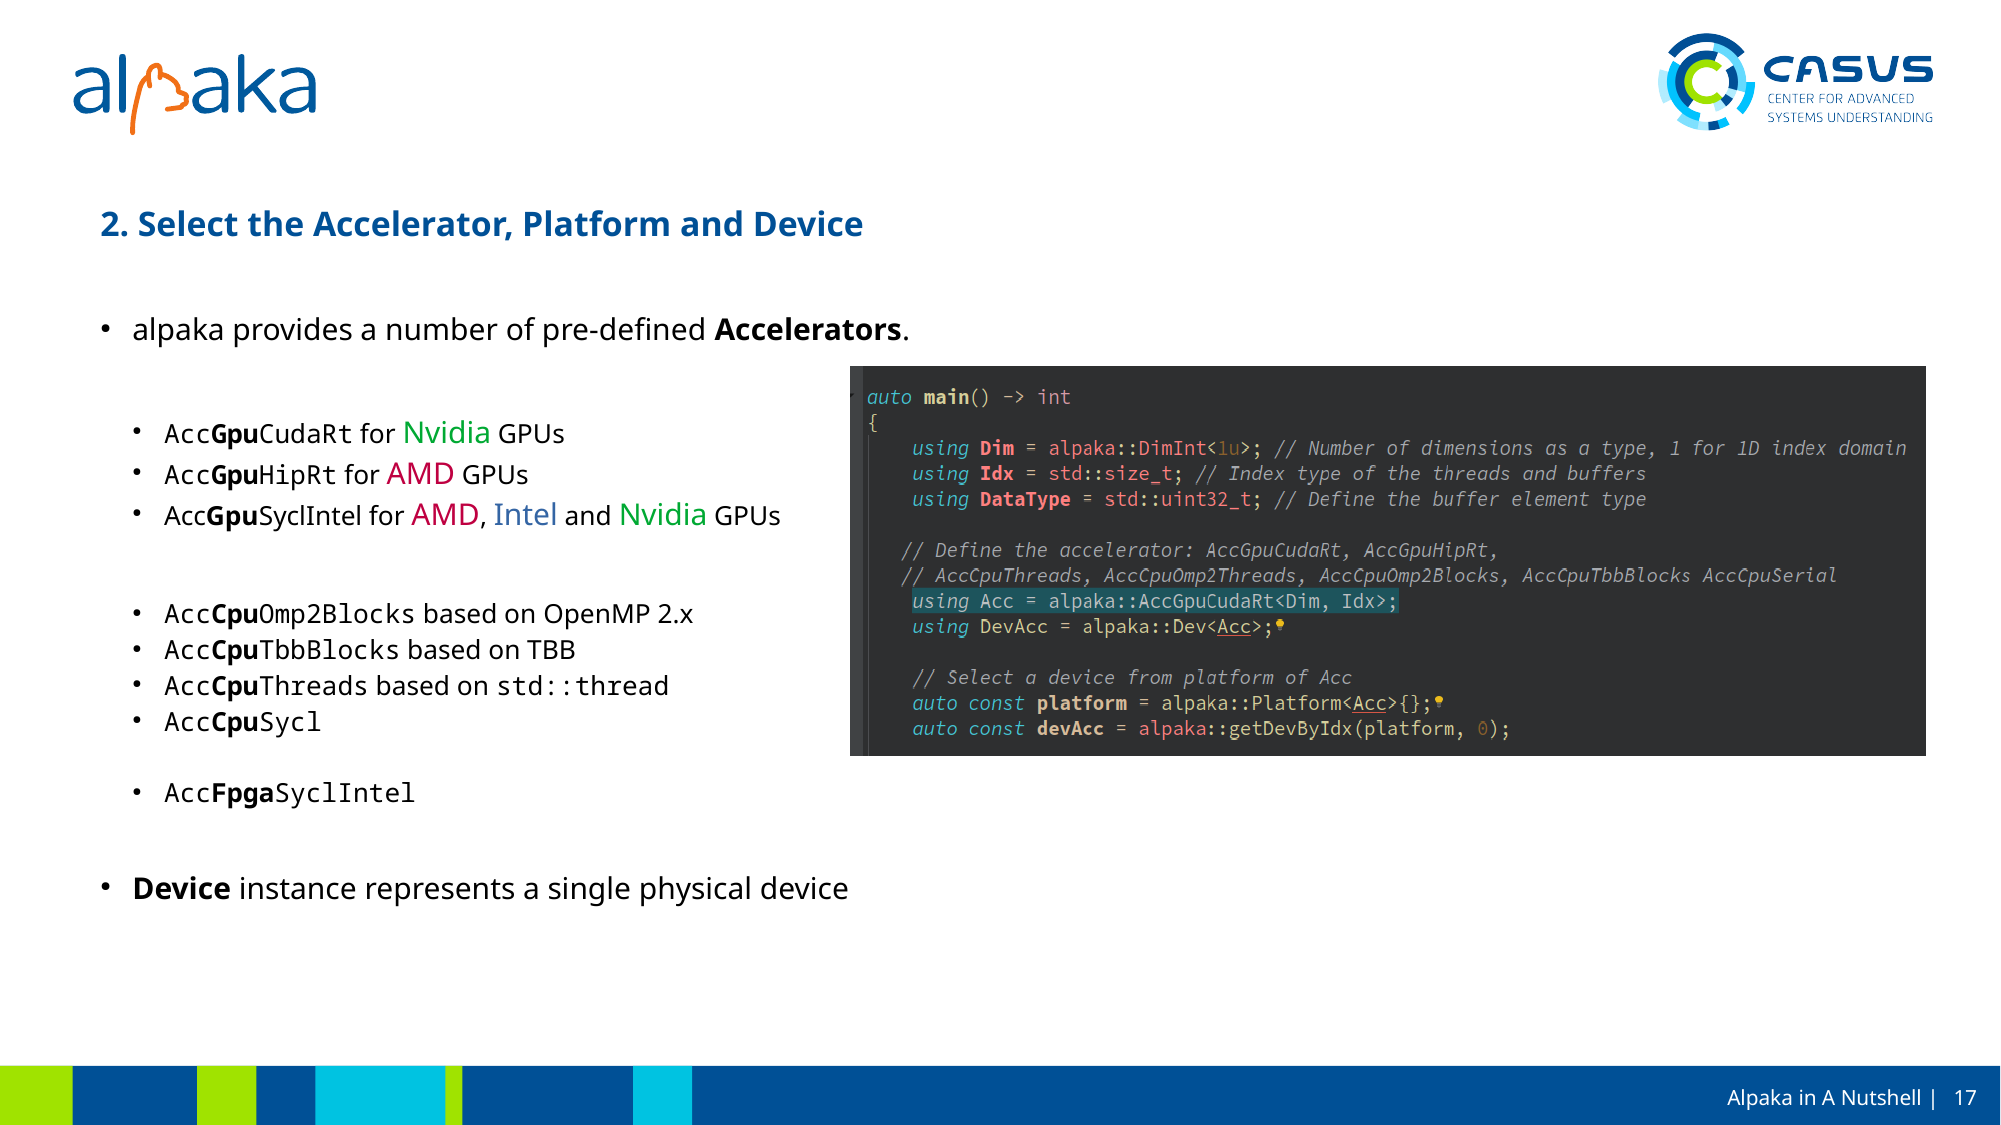

# 2. Select the Accelerator, Platform and Device
alpaka provides a number of pre-defined Accelerators.
AccGpuCudaRt for Nvidia GPUs
AccGpuHipRt for AMD GPUs
AccGpuSyclIntel for AMD, Intel and Nvidia GPUs
AccCpuOmp2Blocks based on OpenMP 2.x
AccCpuTbbBlocks based on TBB
AccCpuThreads based on std::thread
AccCpuSycl
AccFpgaSyclIntel
Device instance represents a single physical device
Alpaka in A Nutshell
17